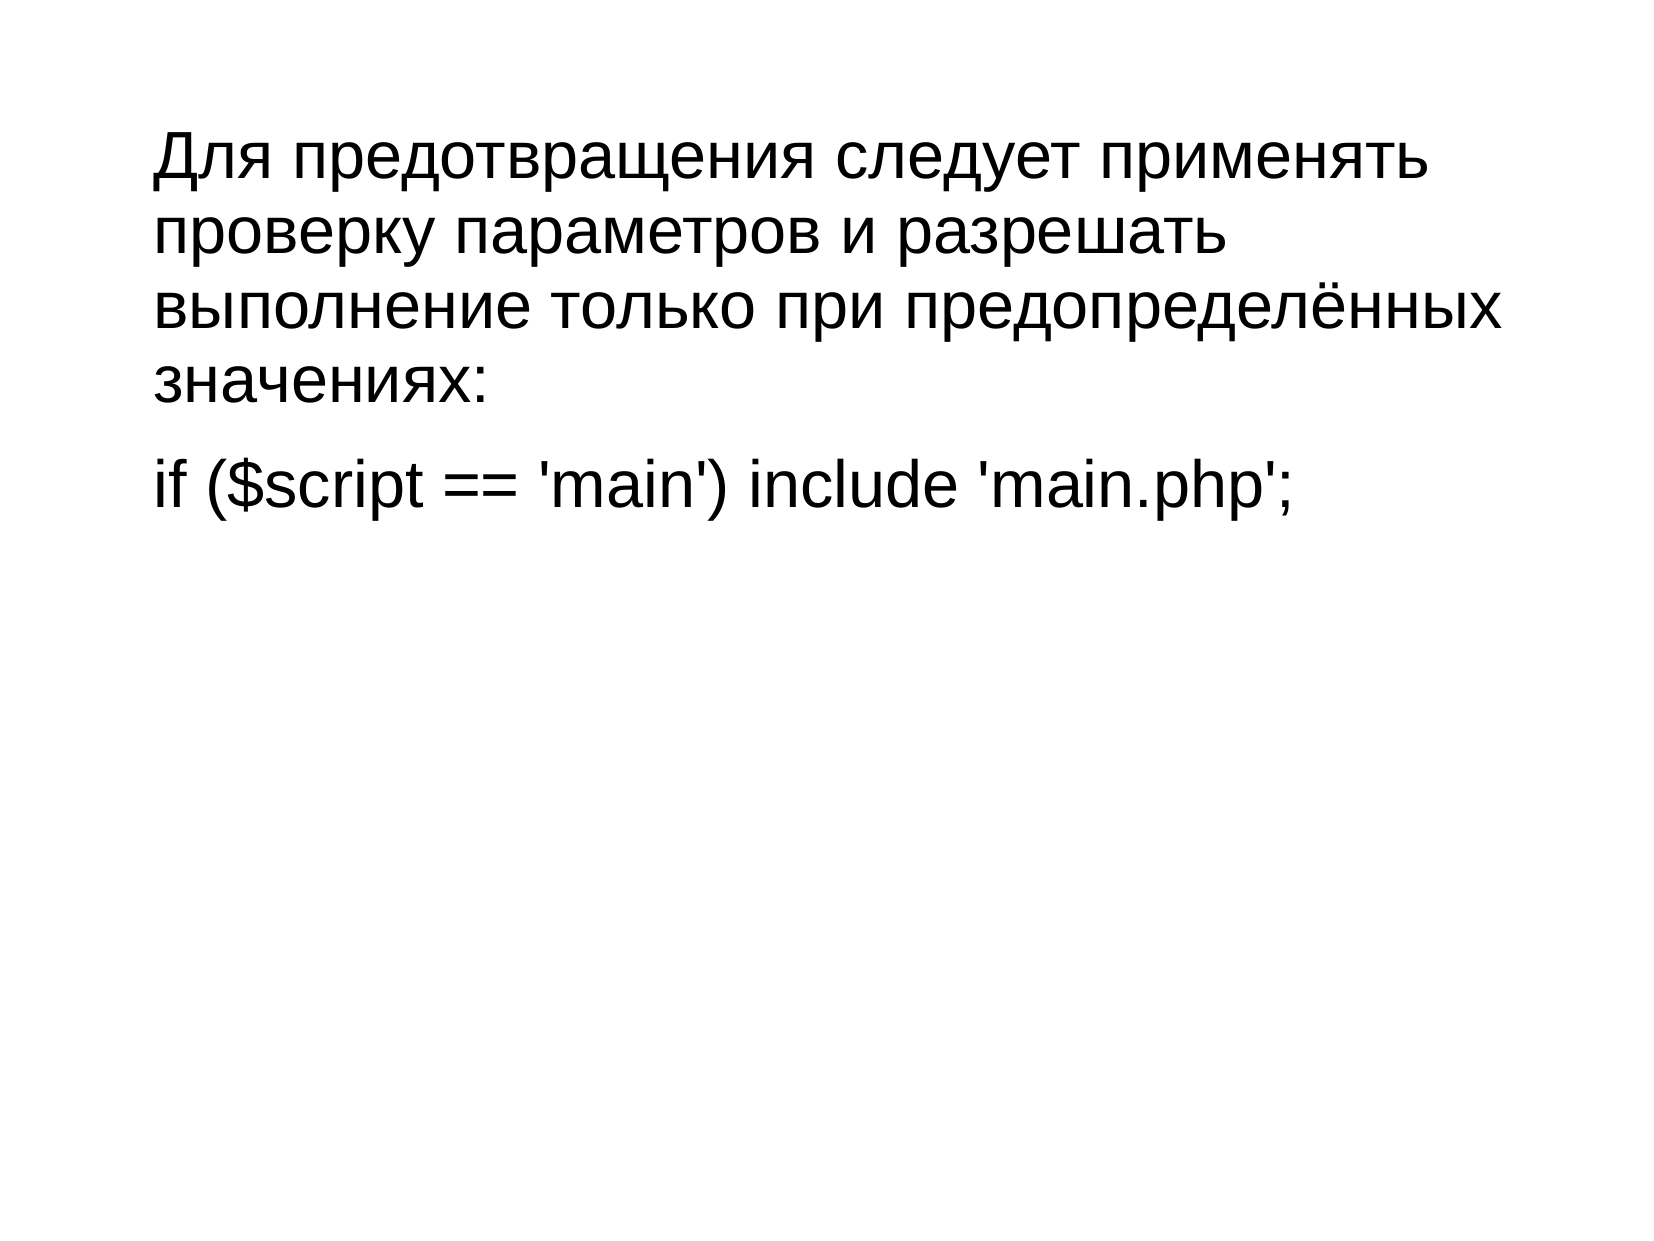

# Для предотвращения следует применять проверку параметров и разрешать выполнение только при предопределённых значениях:
if ($script == 'main') include 'main.php';